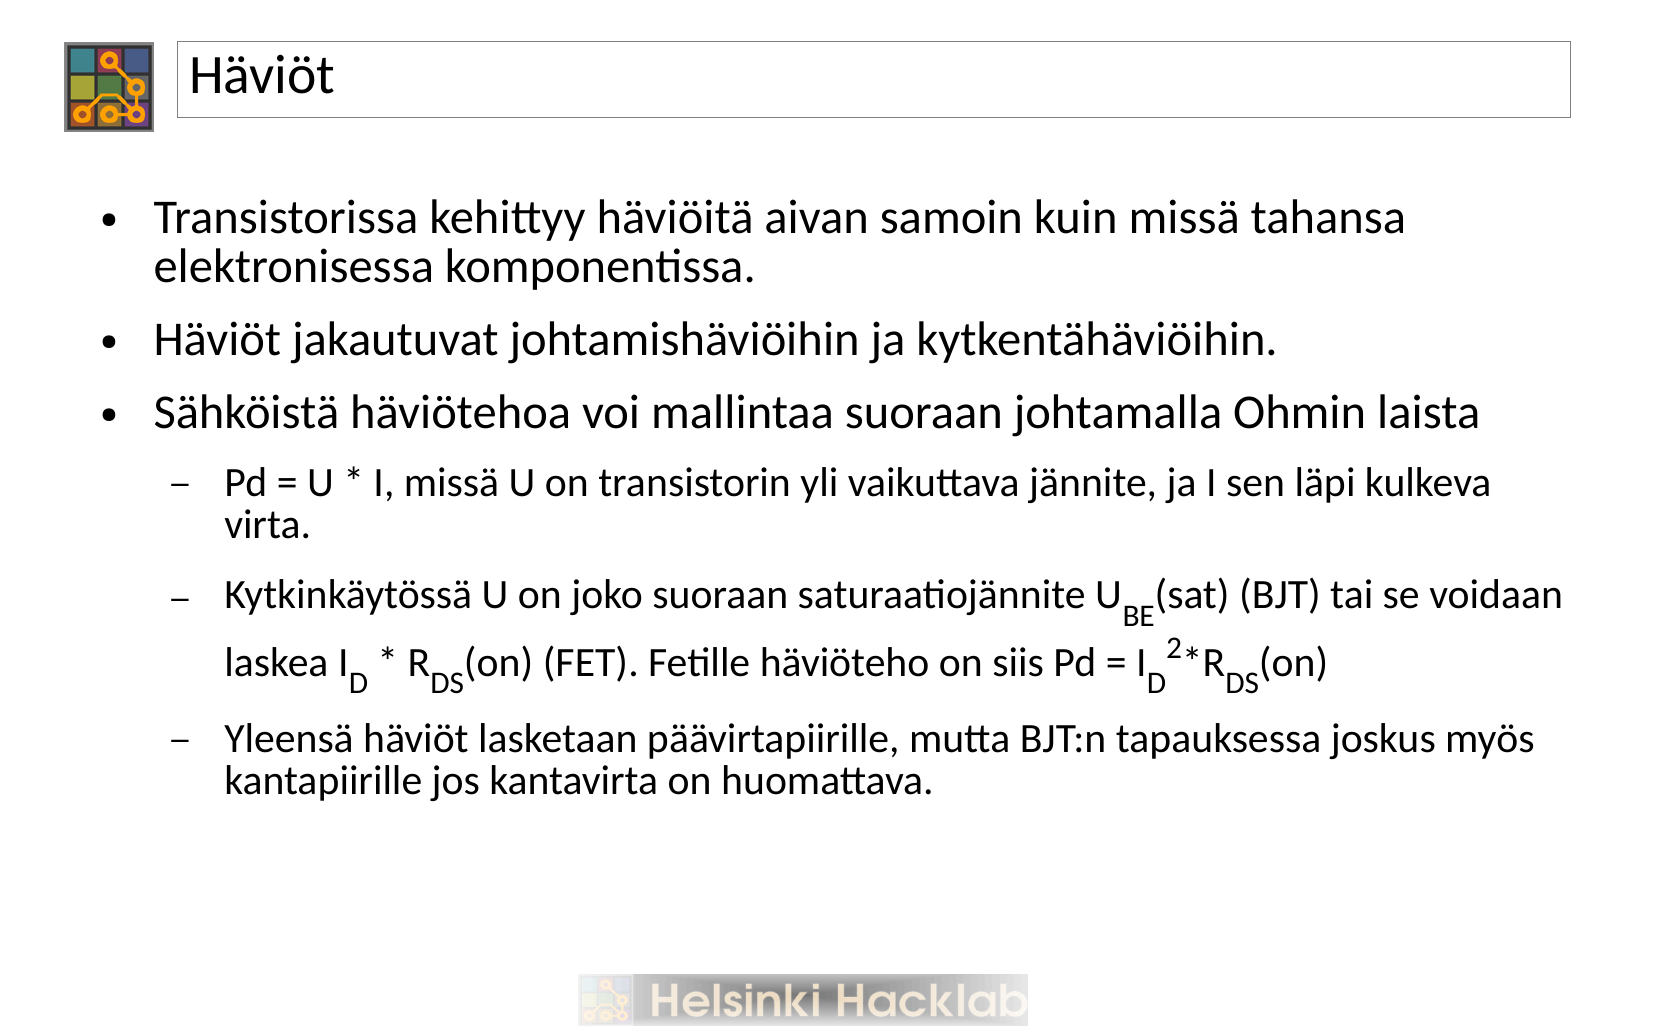

# Häviöt
Transistorissa kehittyy häviöitä aivan samoin kuin missä tahansa elektronisessa komponentissa.
Häviöt jakautuvat johtamishäviöihin ja kytkentähäviöihin.
Sähköistä häviötehoa voi mallintaa suoraan johtamalla Ohmin laista
Pd = U * I, missä U on transistorin yli vaikuttava jännite, ja I sen läpi kulkeva virta.
Kytkinkäytössä U on joko suoraan saturaatiojännite UBE(sat) (BJT) tai se voidaan laskea ID * RDS(on) (FET). Fetille häviöteho on siis Pd = ID2*RDS(on)
Yleensä häviöt lasketaan päävirtapiirille, mutta BJT:n tapauksessa joskus myös kantapiirille jos kantavirta on huomattava.